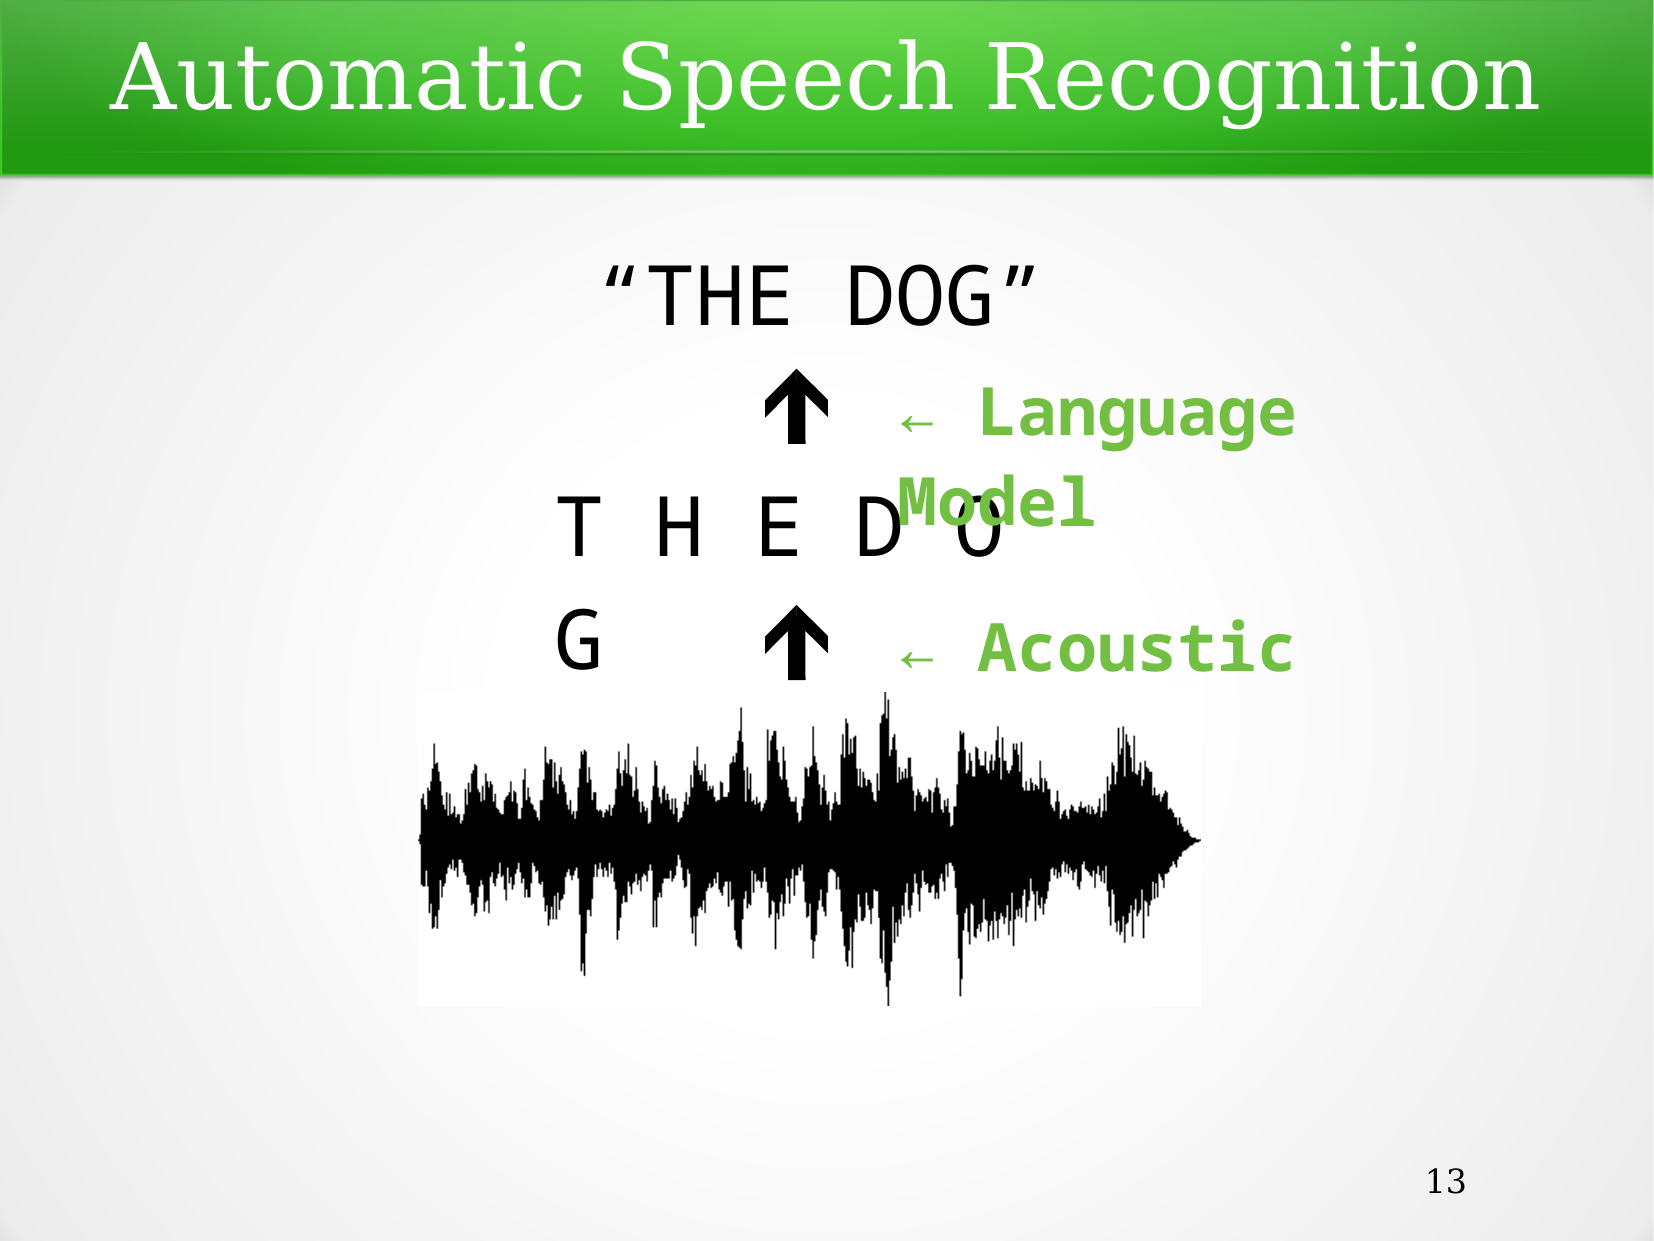

# Automatic Speech Recognition
“THE DOG”
← Language Model
T H E D O G
← Acoustic Model